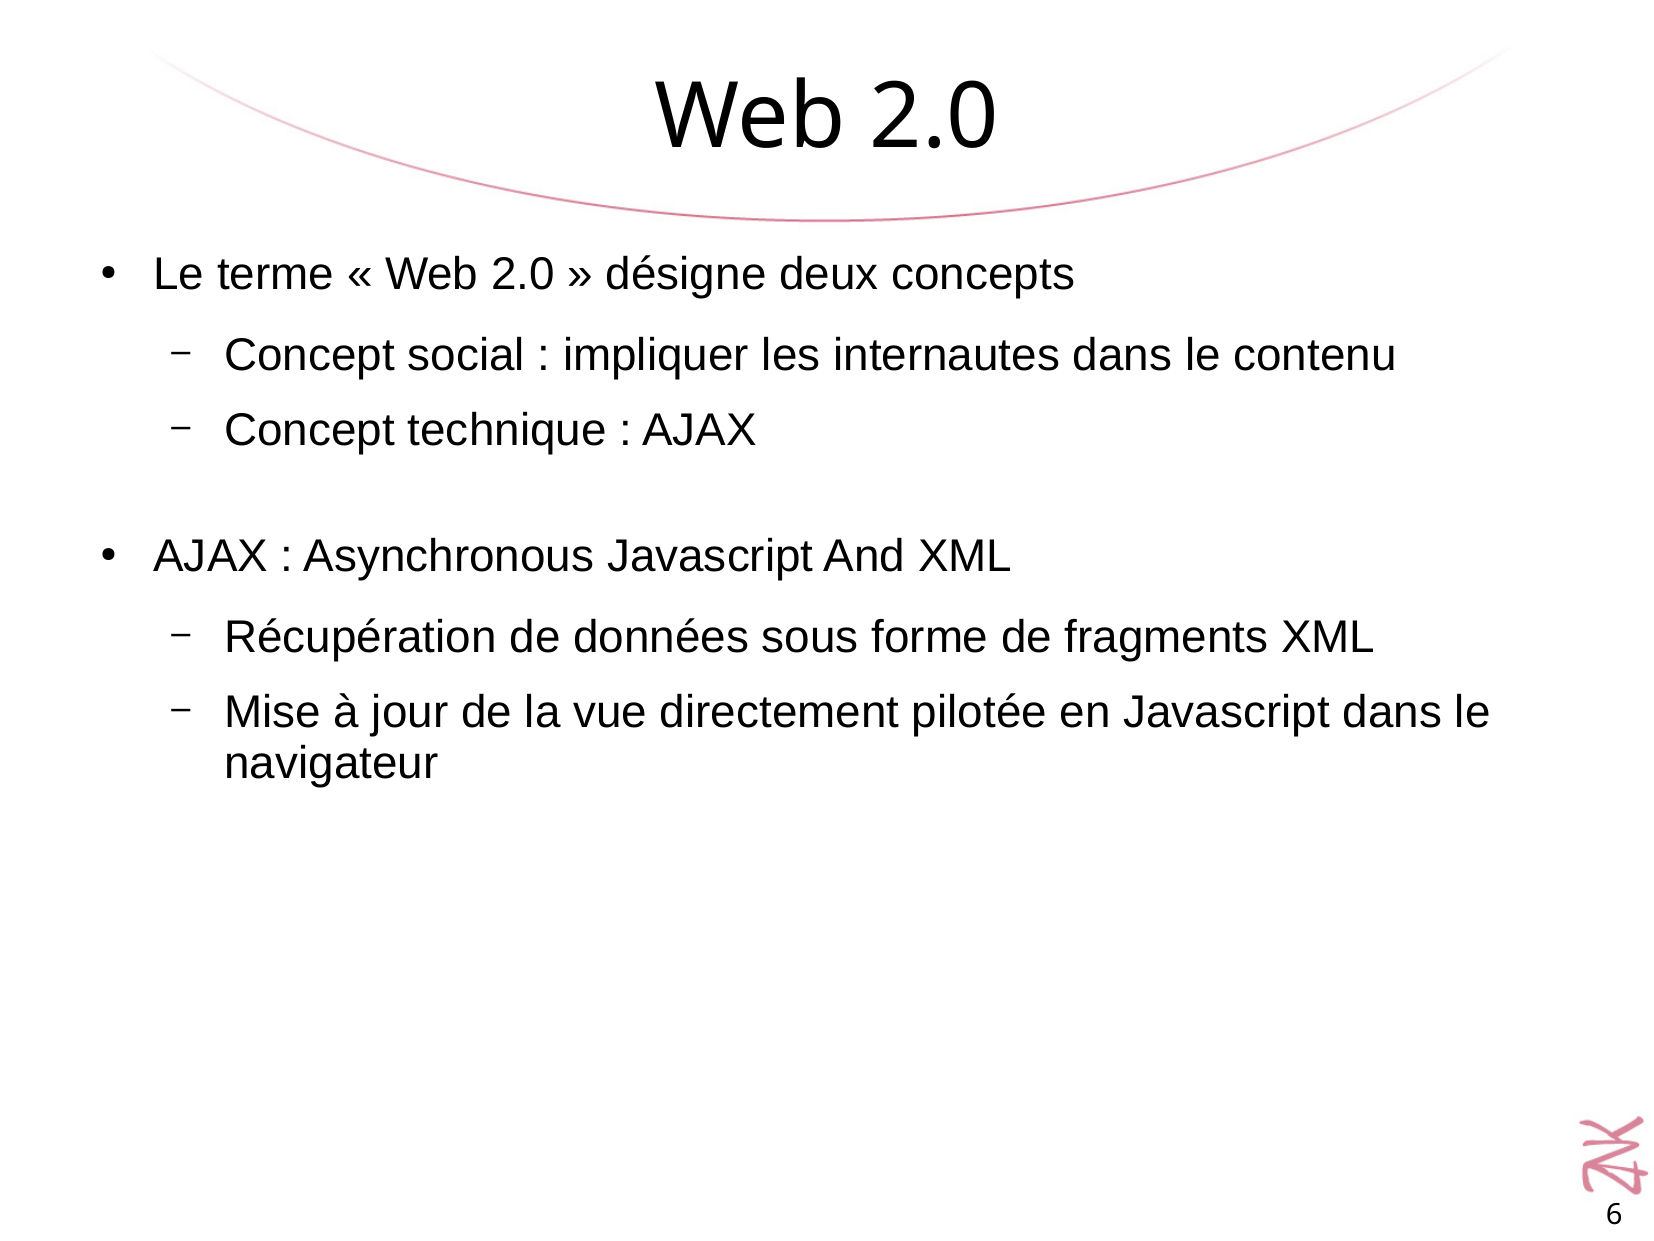

# Web 2.0
Le terme « Web 2.0 » désigne deux concepts
Concept social : impliquer les internautes dans le contenu
Concept technique : AJAX
AJAX : Asynchronous Javascript And XML
Récupération de données sous forme de fragments XML
Mise à jour de la vue directement pilotée en Javascript dans le navigateur
6